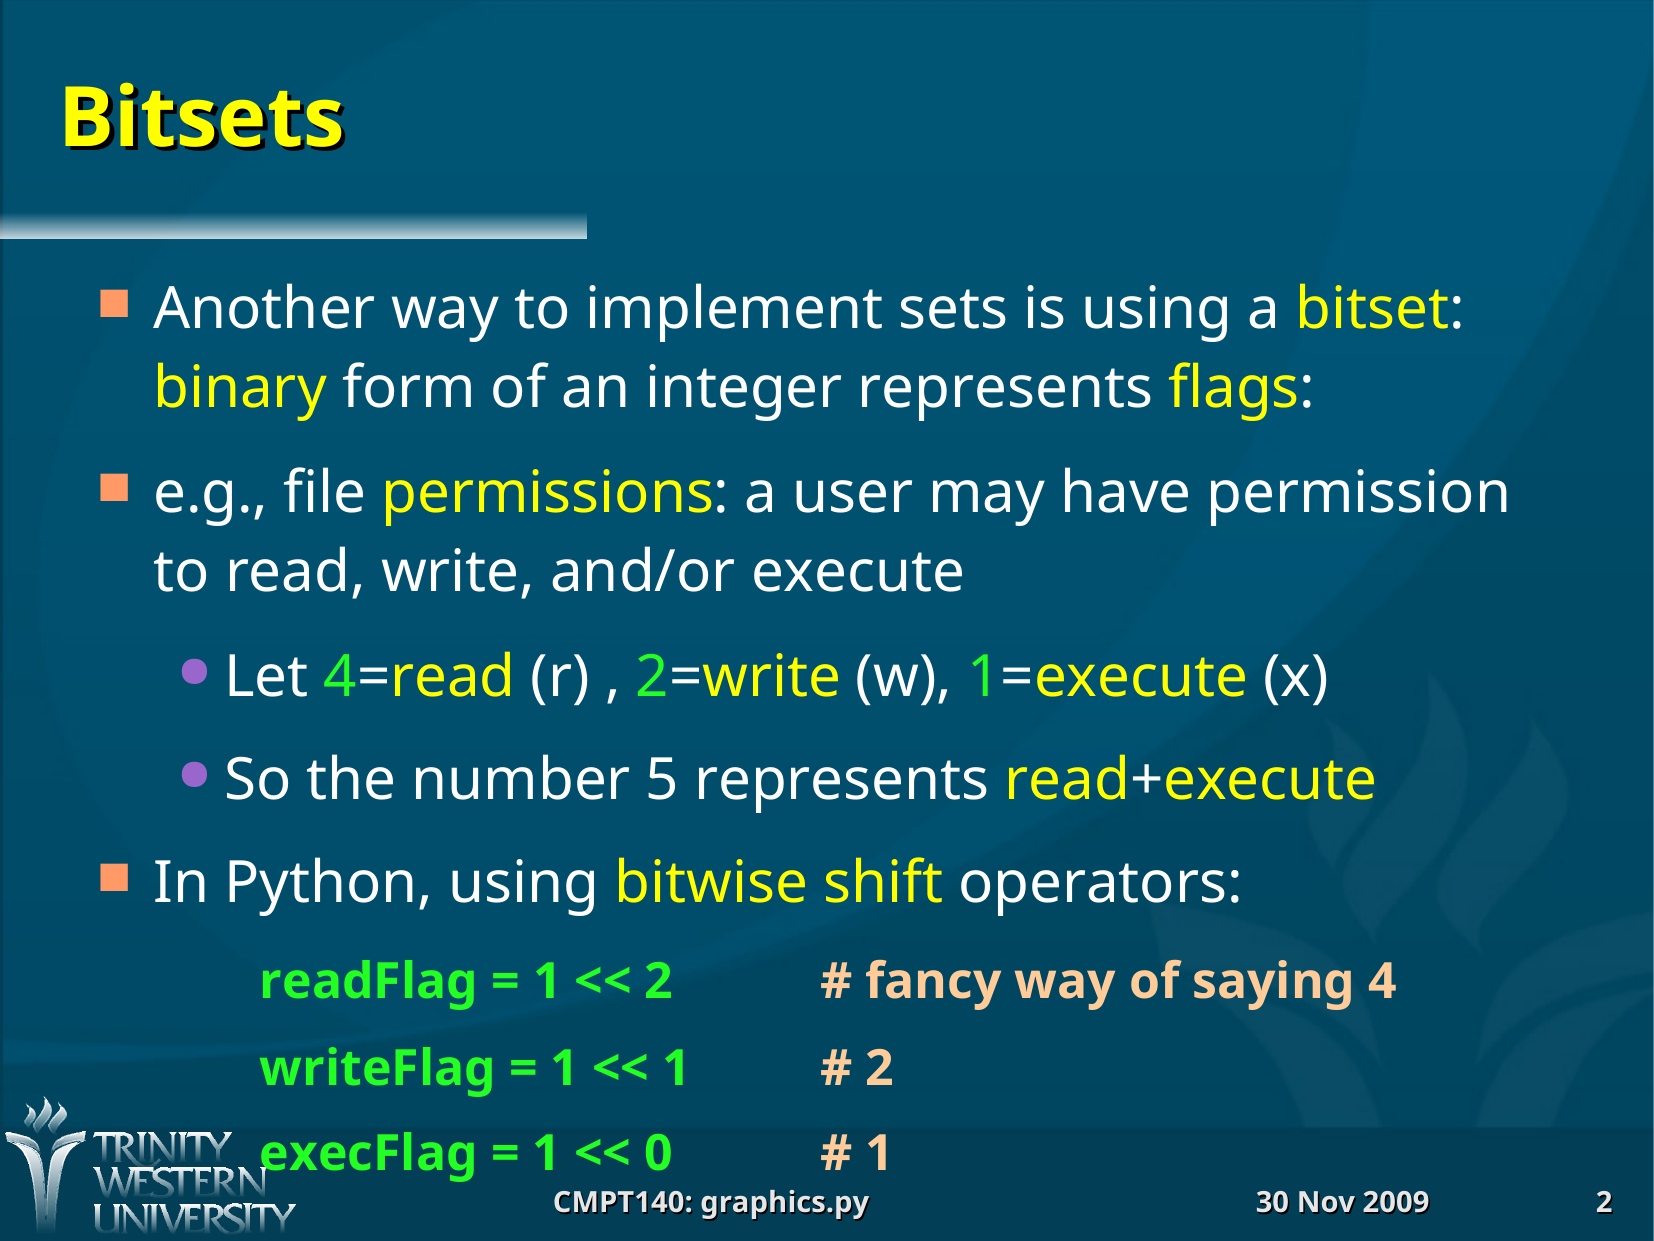

# Bitsets
Another way to implement sets is using a bitset:
binary form of an integer represents flags:
e.g., file permissions: a user may have permission to read, write, and/or execute
Let 4=read (r) , 2=write (w), 1=execute (x)
So the number 5 represents read+execute
In Python, using bitwise shift operators:
readFlag = 1 << 2		# fancy way of saying 4
writeFlag = 1 << 1		# 2
execFlag = 1 << 0		# 1
CMPT140: graphics.py
30 Nov 2009
2